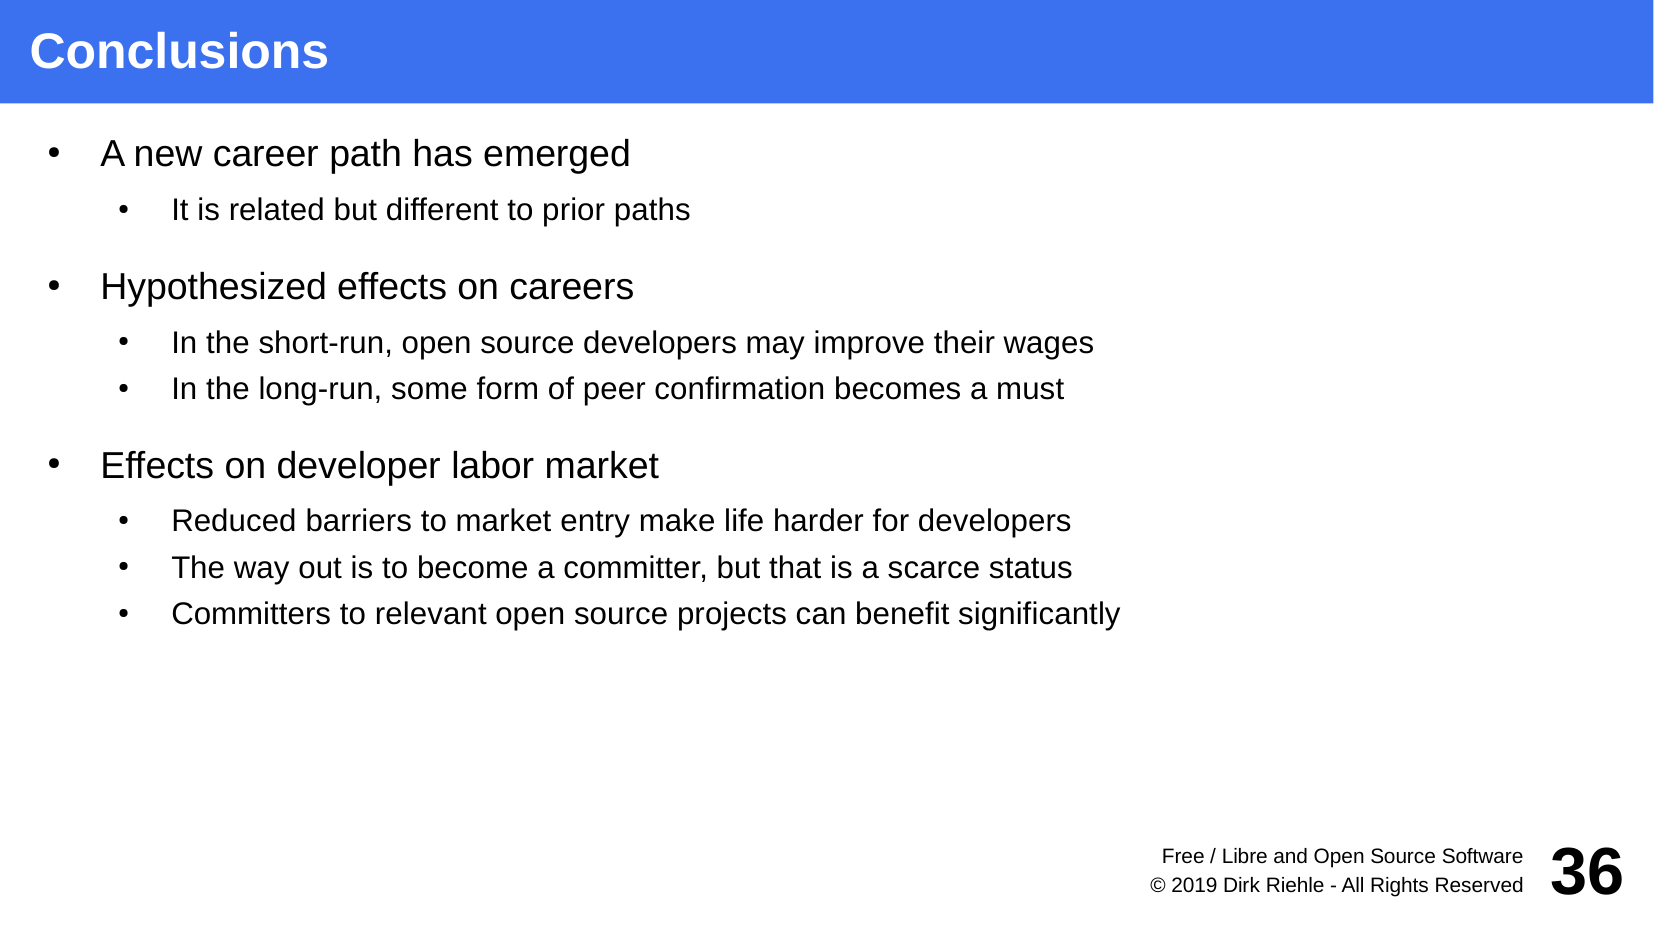

# Conclusions
A new career path has emerged
It is related but different to prior paths
Hypothesized effects on careers
In the short-run, open source developers may improve their wages
In the long-run, some form of peer confirmation becomes a must
Effects on developer labor market
Reduced barriers to market entry make life harder for developers
The way out is to become a committer, but that is a scarce status
Committers to relevant open source projects can benefit significantly
Free / Libre and Open Source Software
36
© 2019 Dirk Riehle - All Rights Reserved